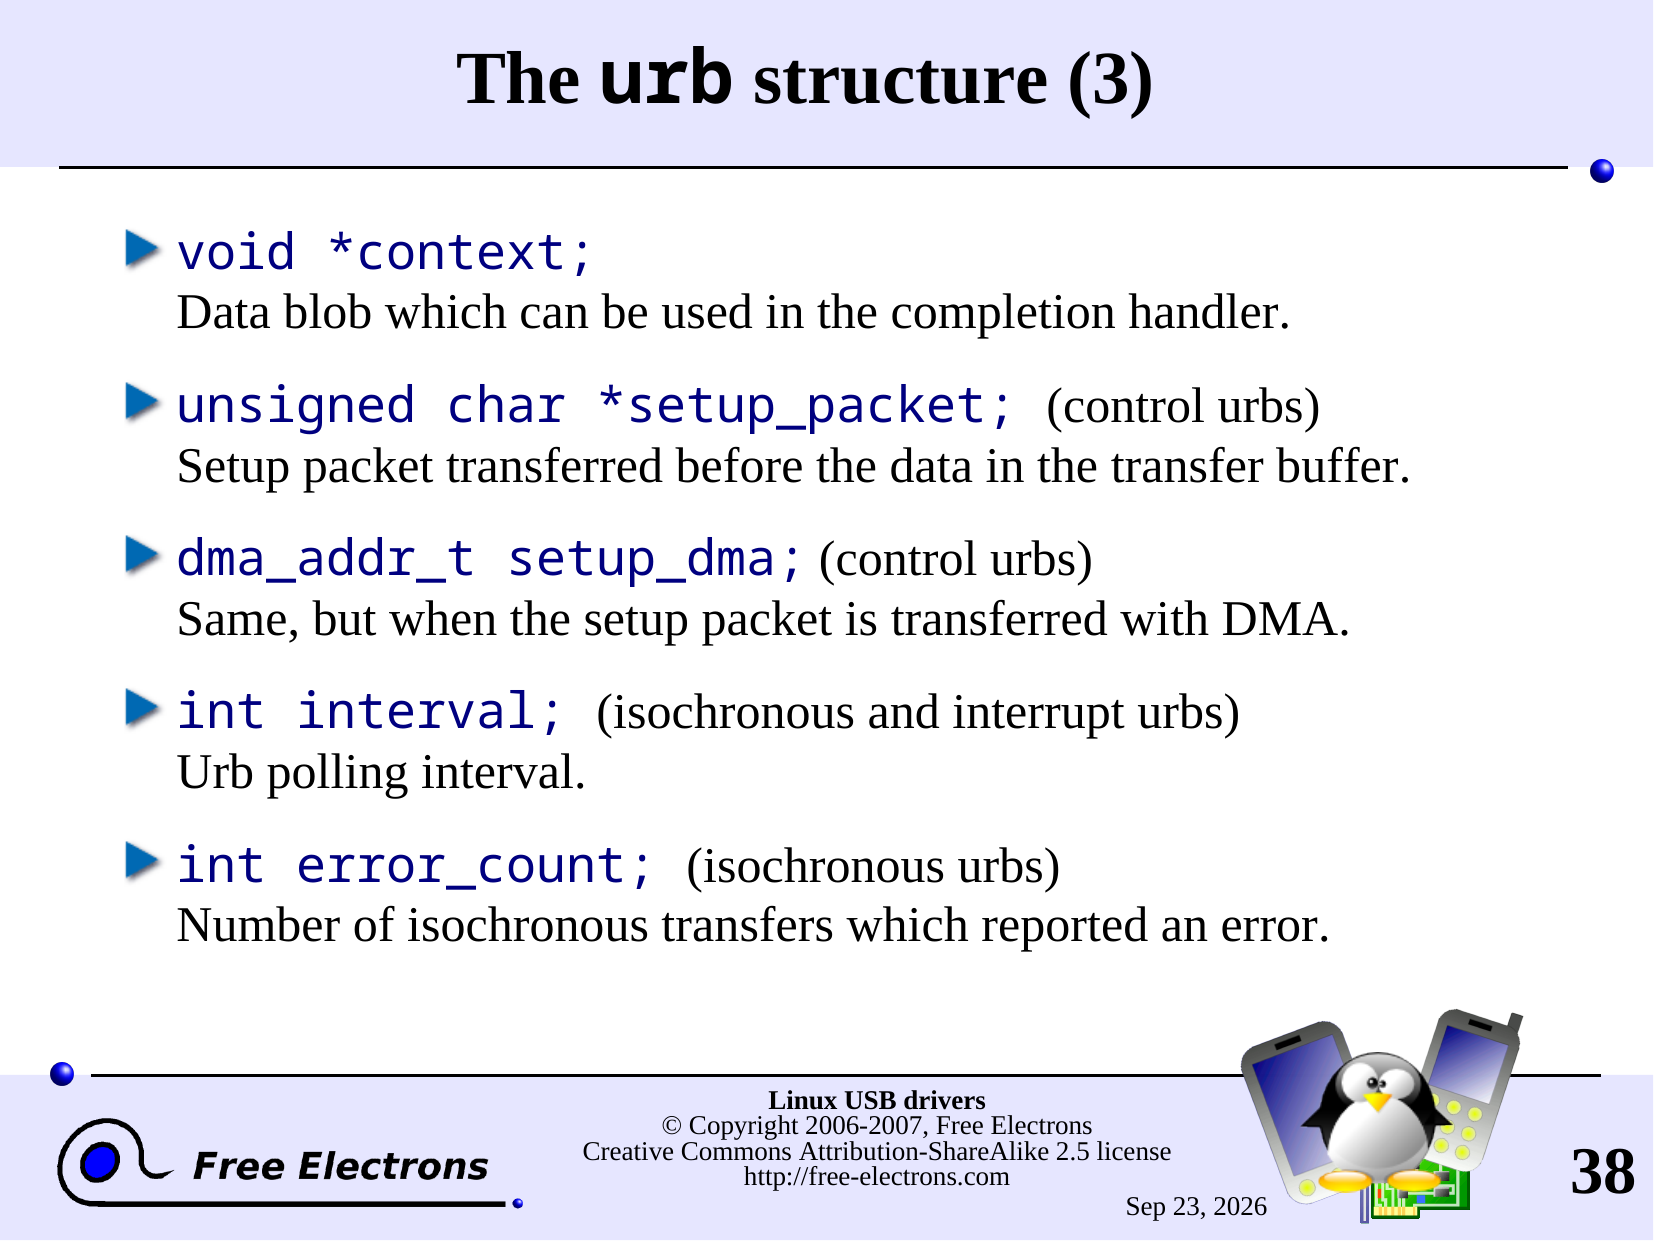

# The urb structure (3)
void *context;
Data blob which can be used in the completion handler.
unsigned char *setup_packet; (control urbs)
Setup packet transferred before the data in the transfer buffer.
dma_addr_t setup_dma; (control urbs)
Same, but when the setup packet is transferred with DMA.
int interval; (isochronous and interrupt urbs)
Urb polling interval.
int error_count; (isochronous urbs)
Number of isochronous transfers which reported an error.